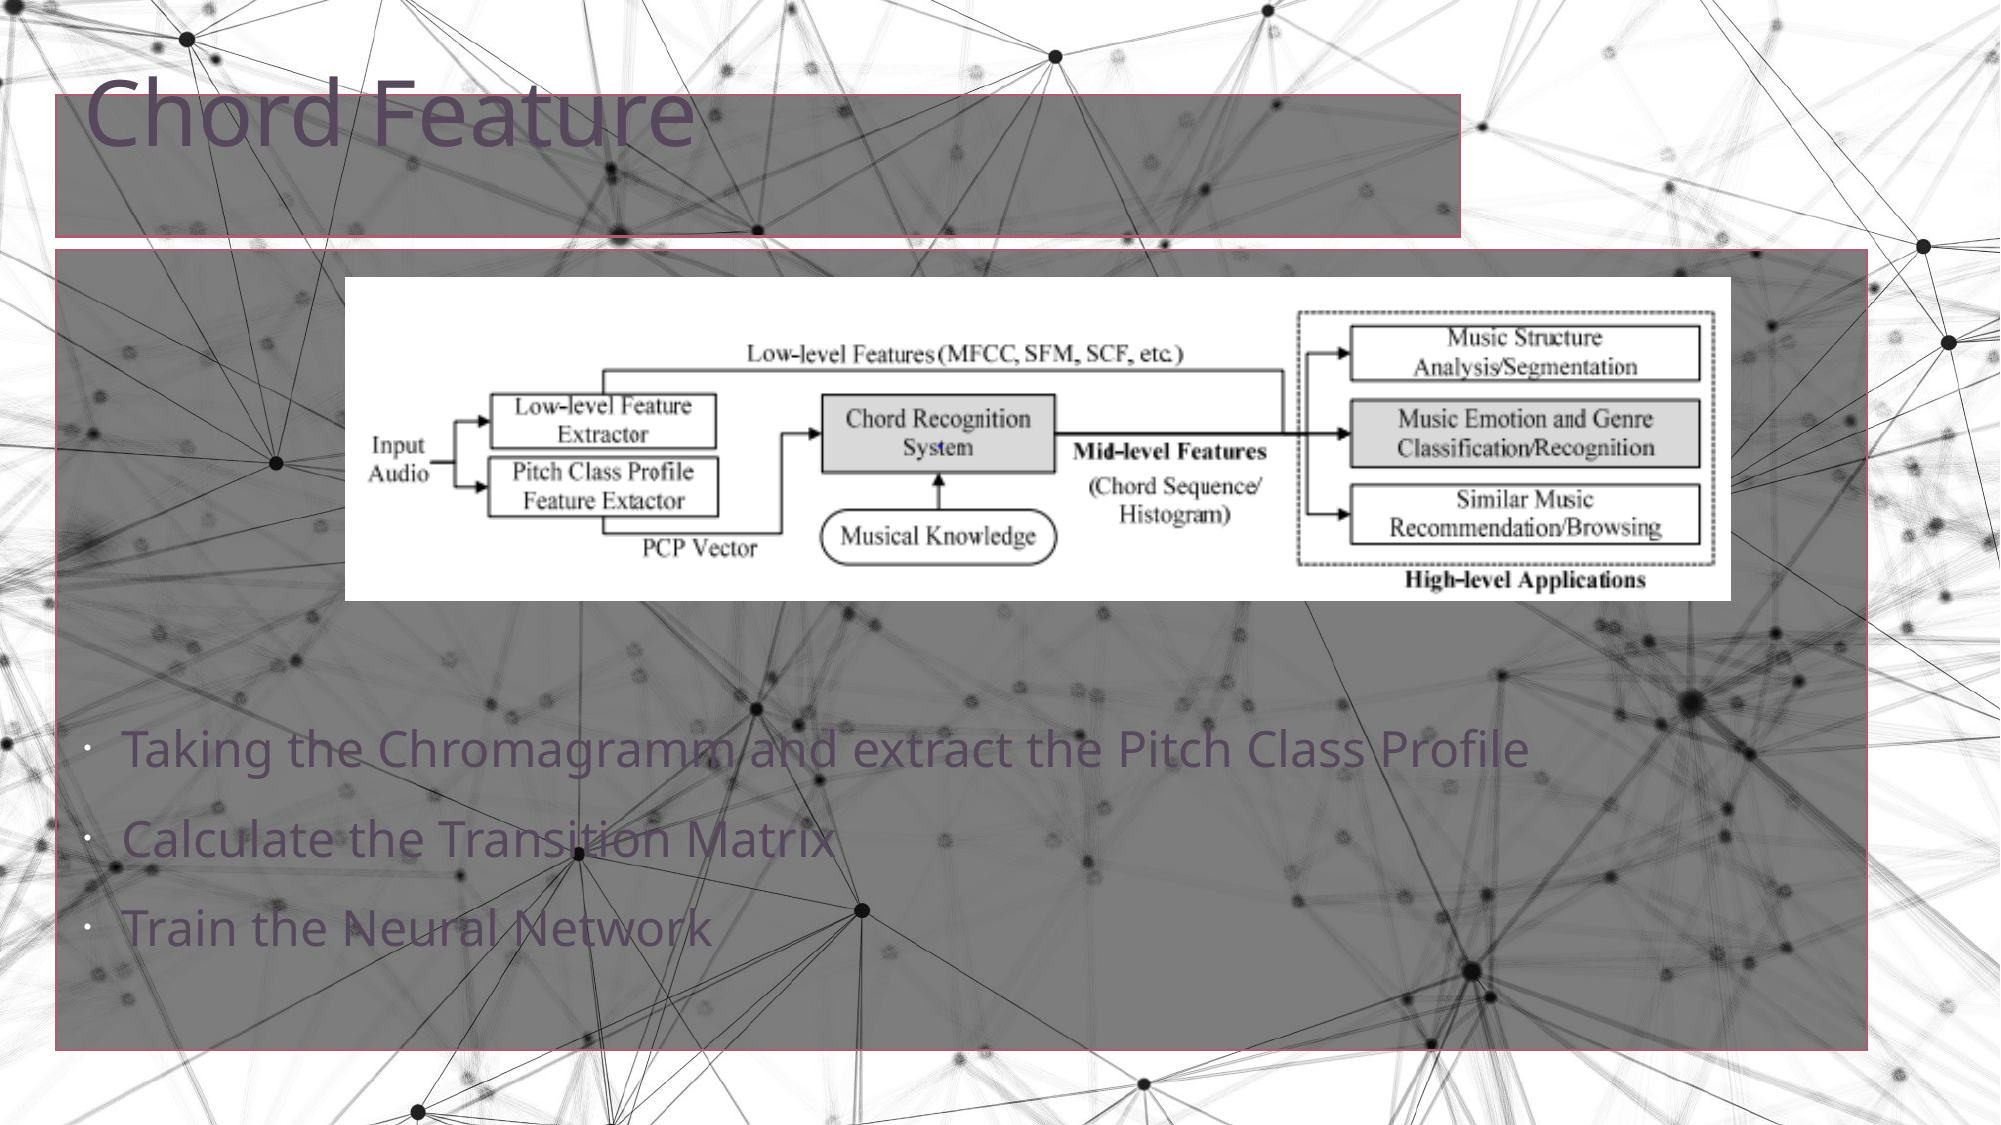

# Chord Feature
Taking the Chromagramm and extract the Pitch Class Profile
Calculate the Transition Matrix
Train the Neural Network